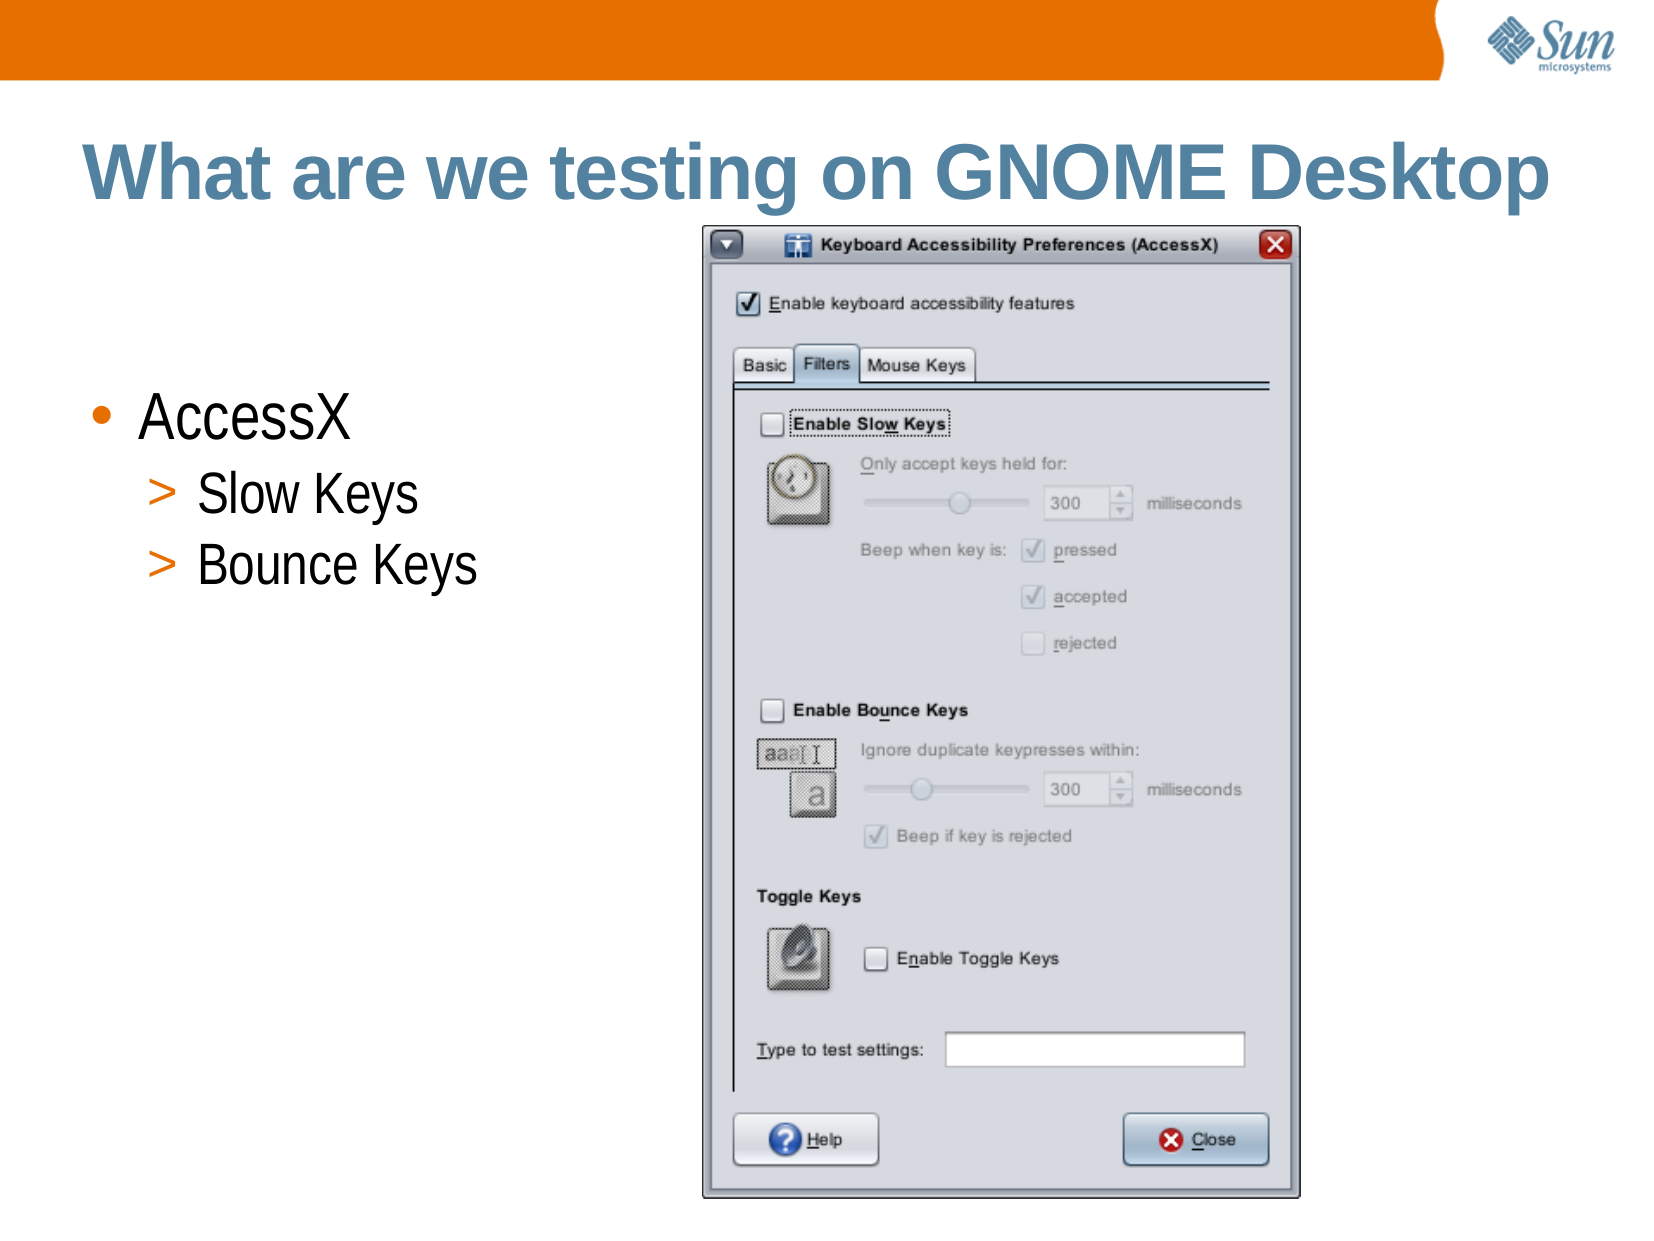

# What are we testing on GNOME Desktop
AccessX
Slow Keys
Bounce Keys